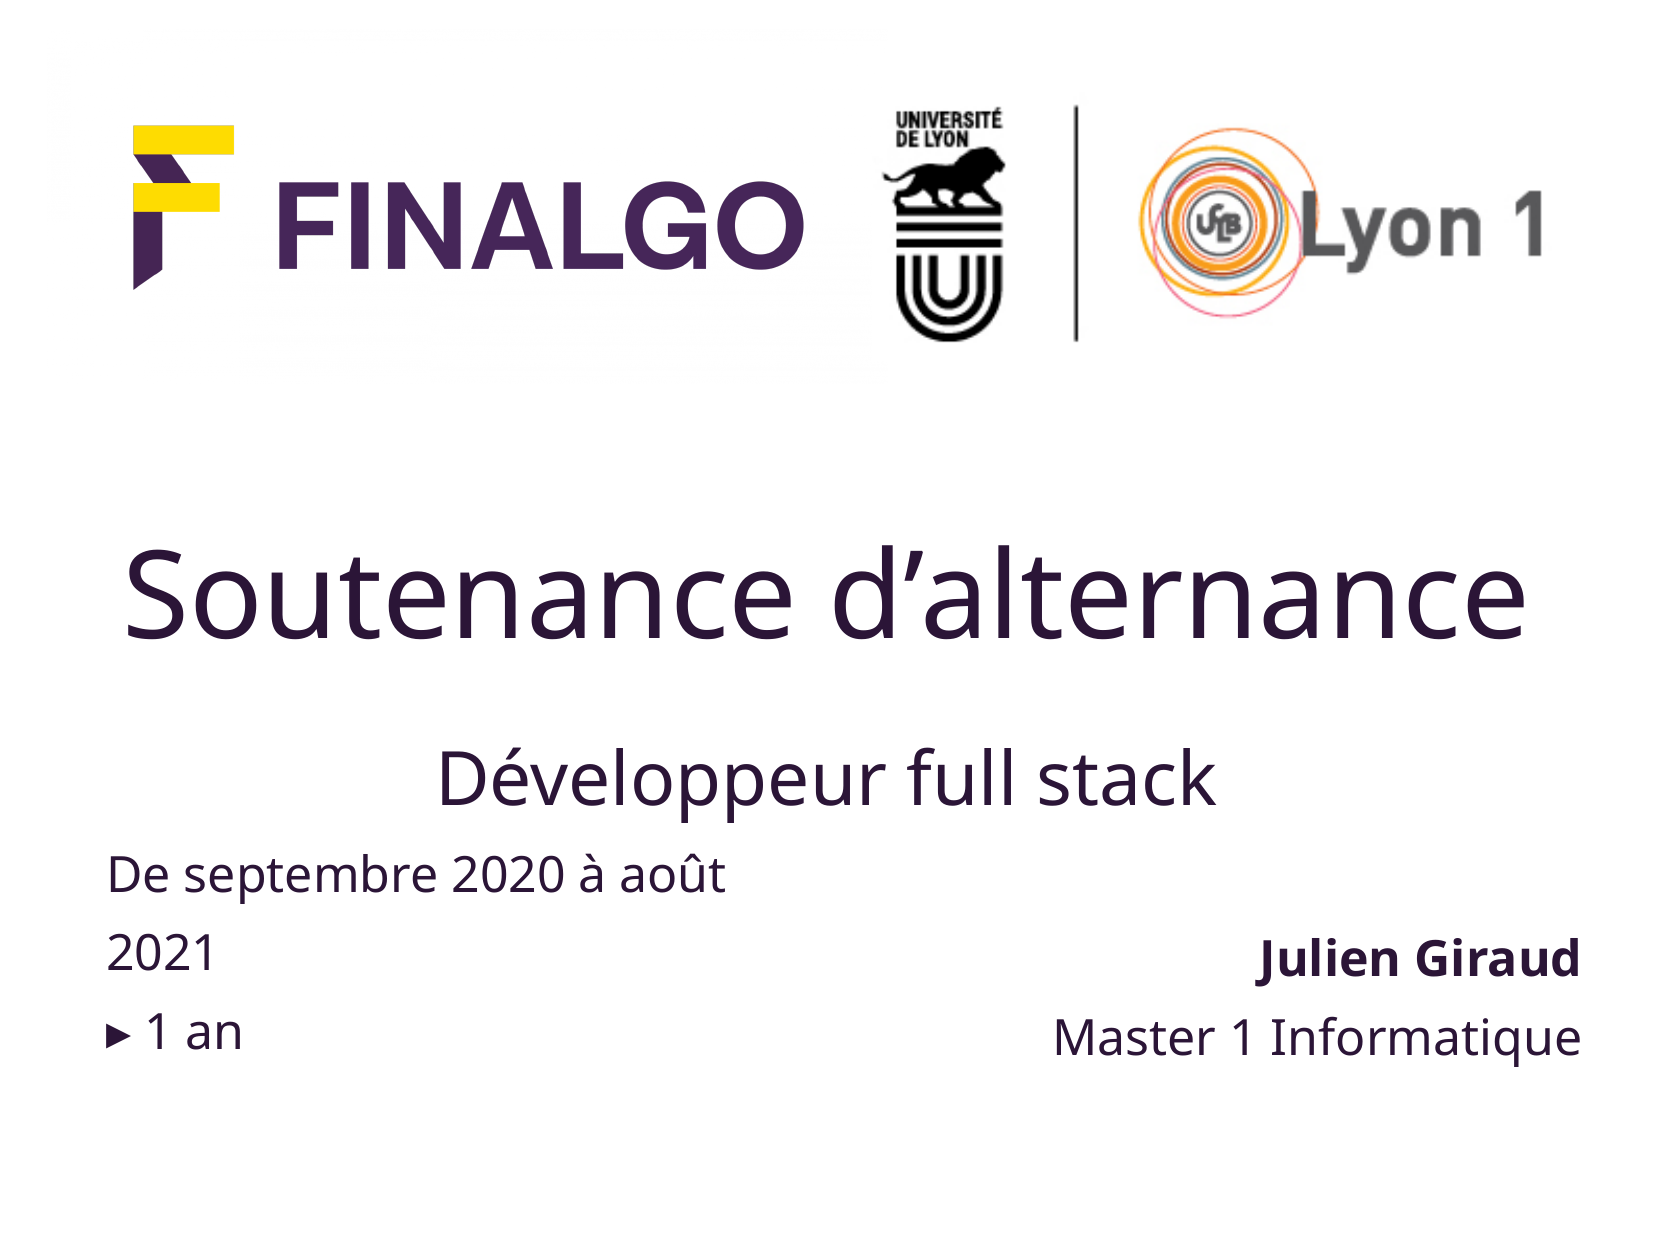

# Soutenance d’alternance Développeur full stack
De septembre 2020 à août 2021
▸ 1 an
Julien Giraud
Master 1 Informatique